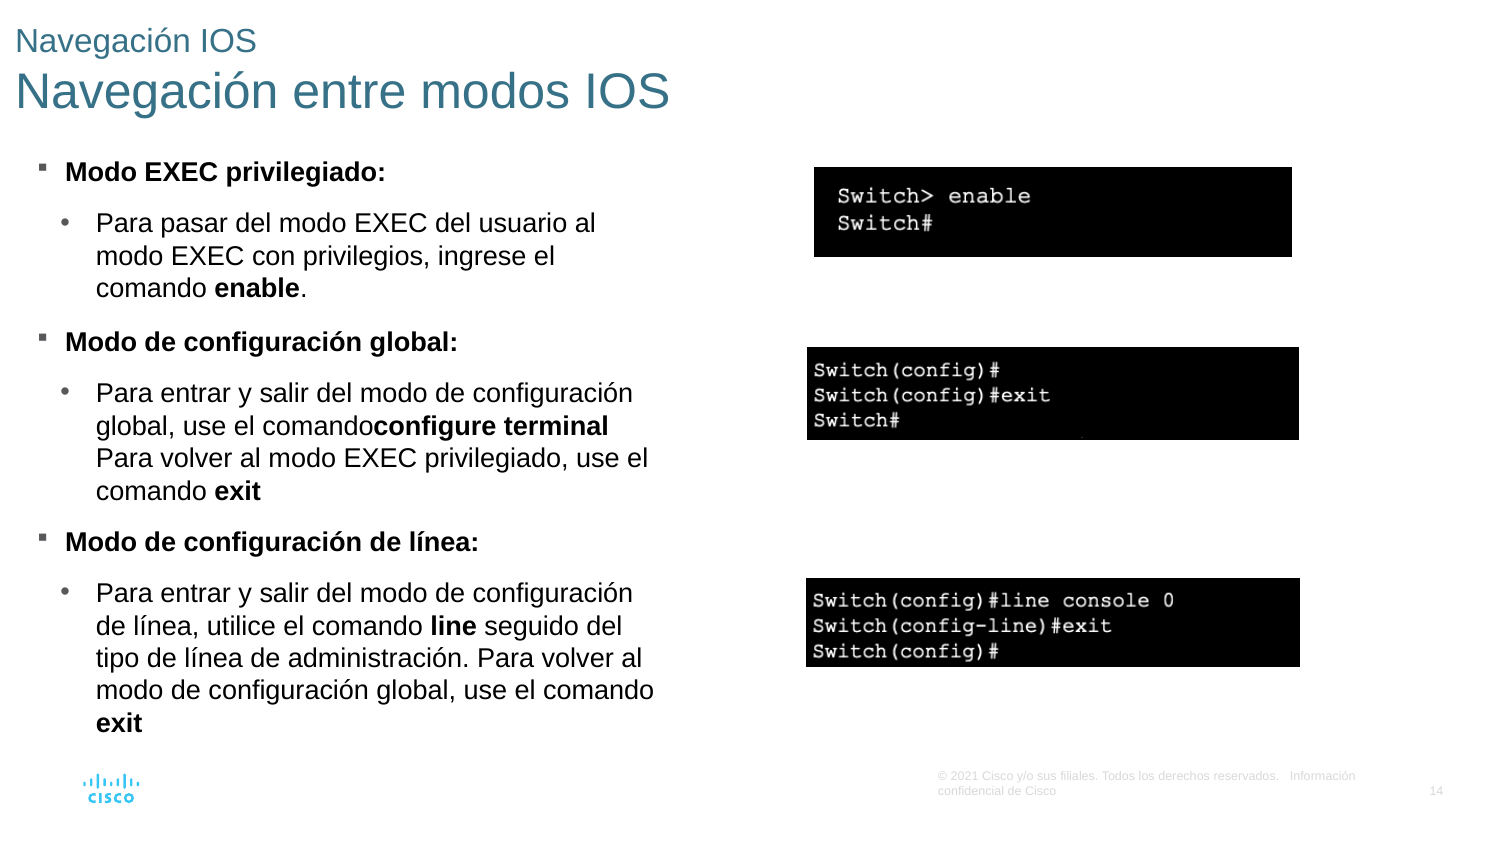

# Navegación IOS Navegación entre modos IOS
Modo EXEC privilegiado:
Para pasar del modo EXEC del usuario al modo EXEC con privilegios, ingrese el comando enable.
Modo de configuración global:
Para entrar y salir del modo de configuración global, use el comandoconfigure terminal Para volver al modo EXEC privilegiado, use el comando exit
Modo de configuración de línea:
Para entrar y salir del modo de configuración de línea, utilice el comando line seguido del tipo de línea de administración. Para volver al modo de configuración global, use el comando exit